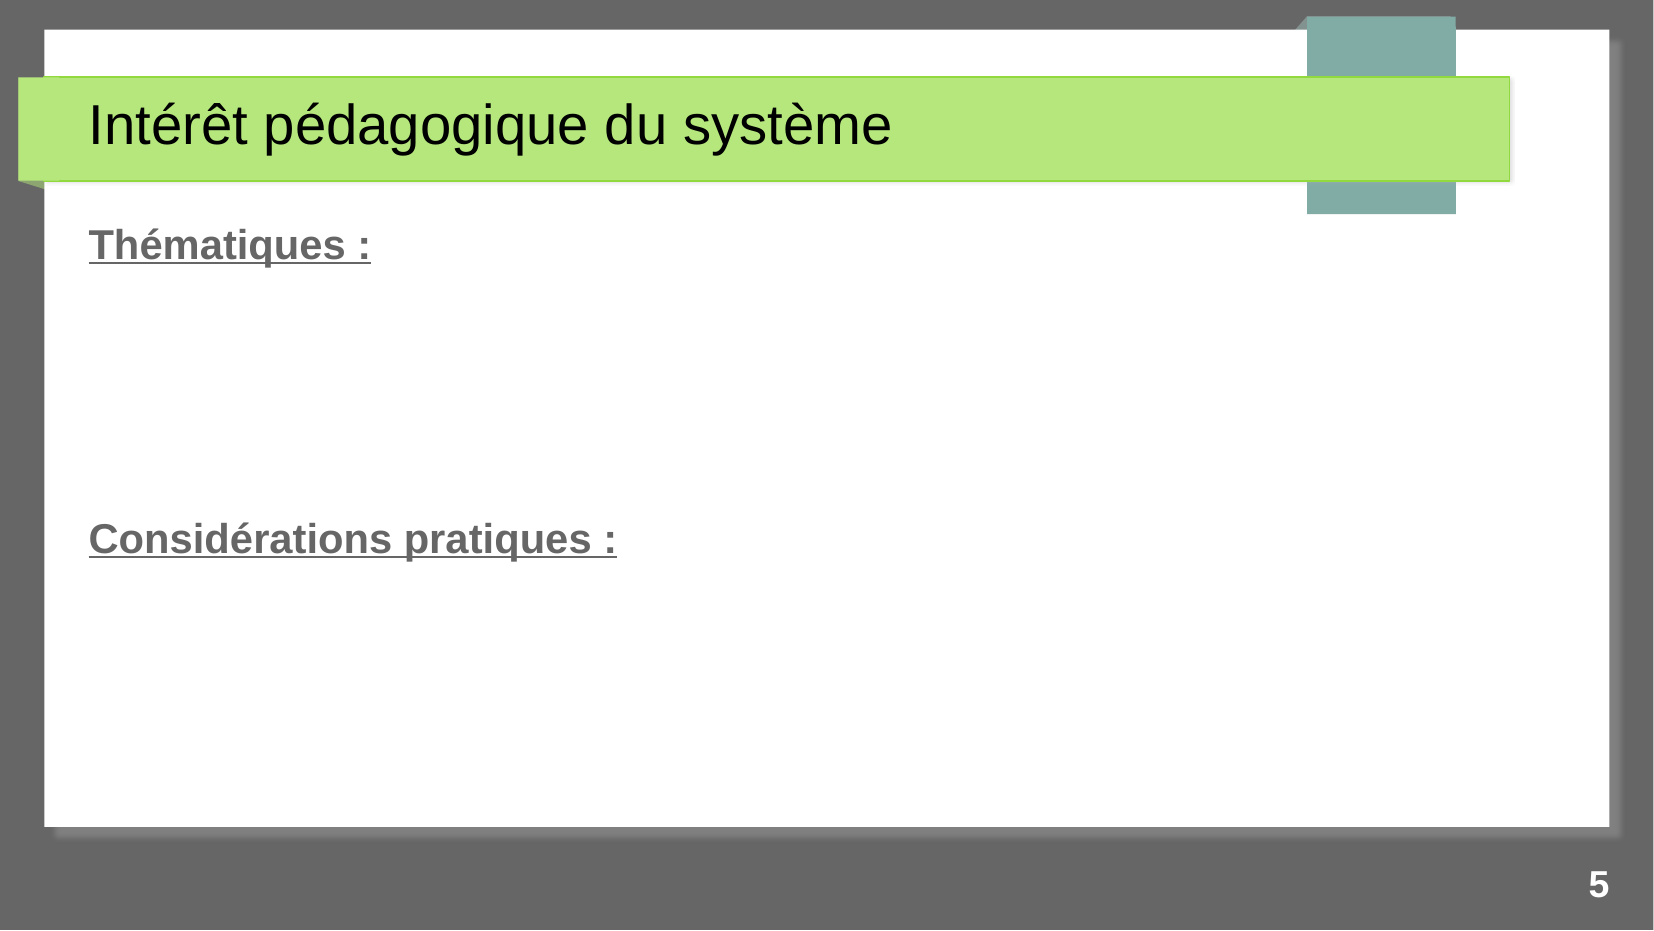

# Intérêt pédagogique du système
Thématiques :
Considérations pratiques :